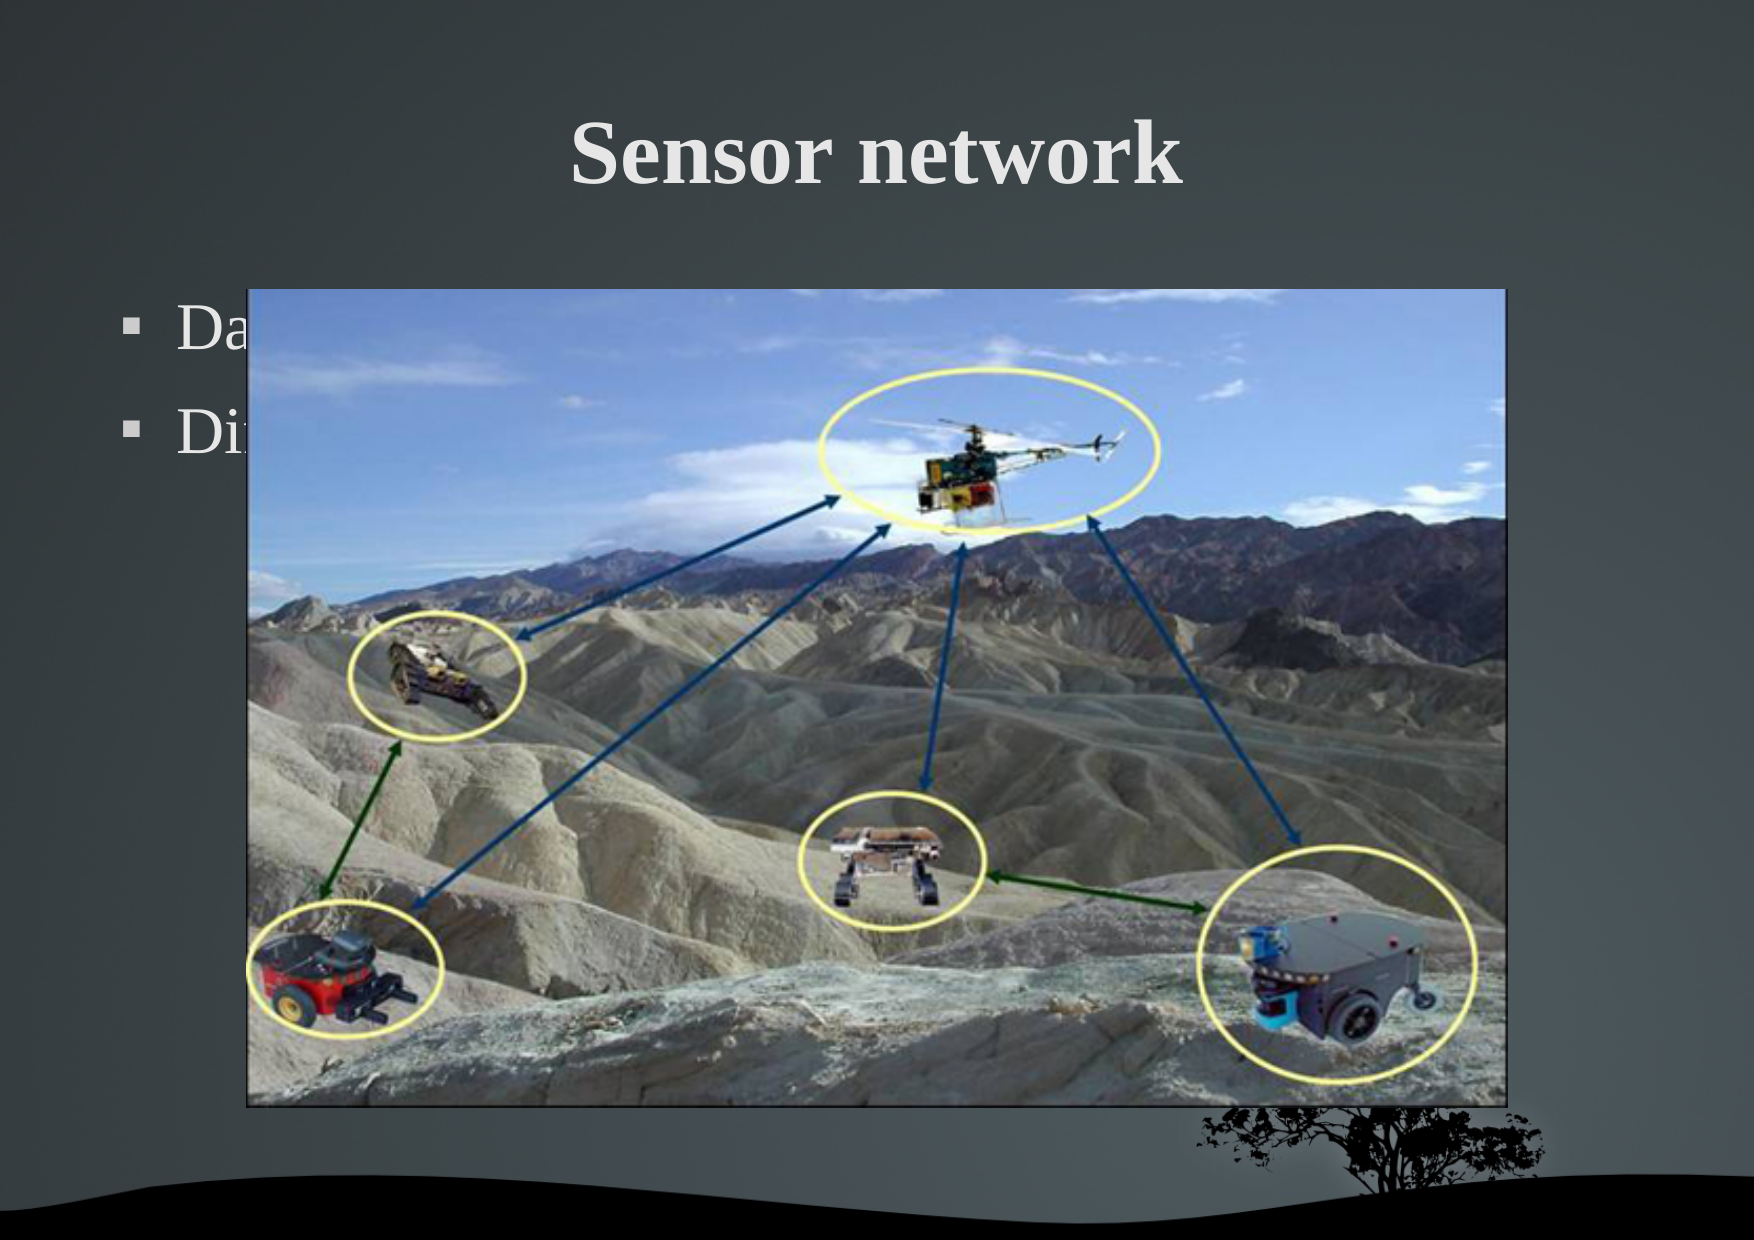

# Sensor network
Data fusion
Different sensor techniques